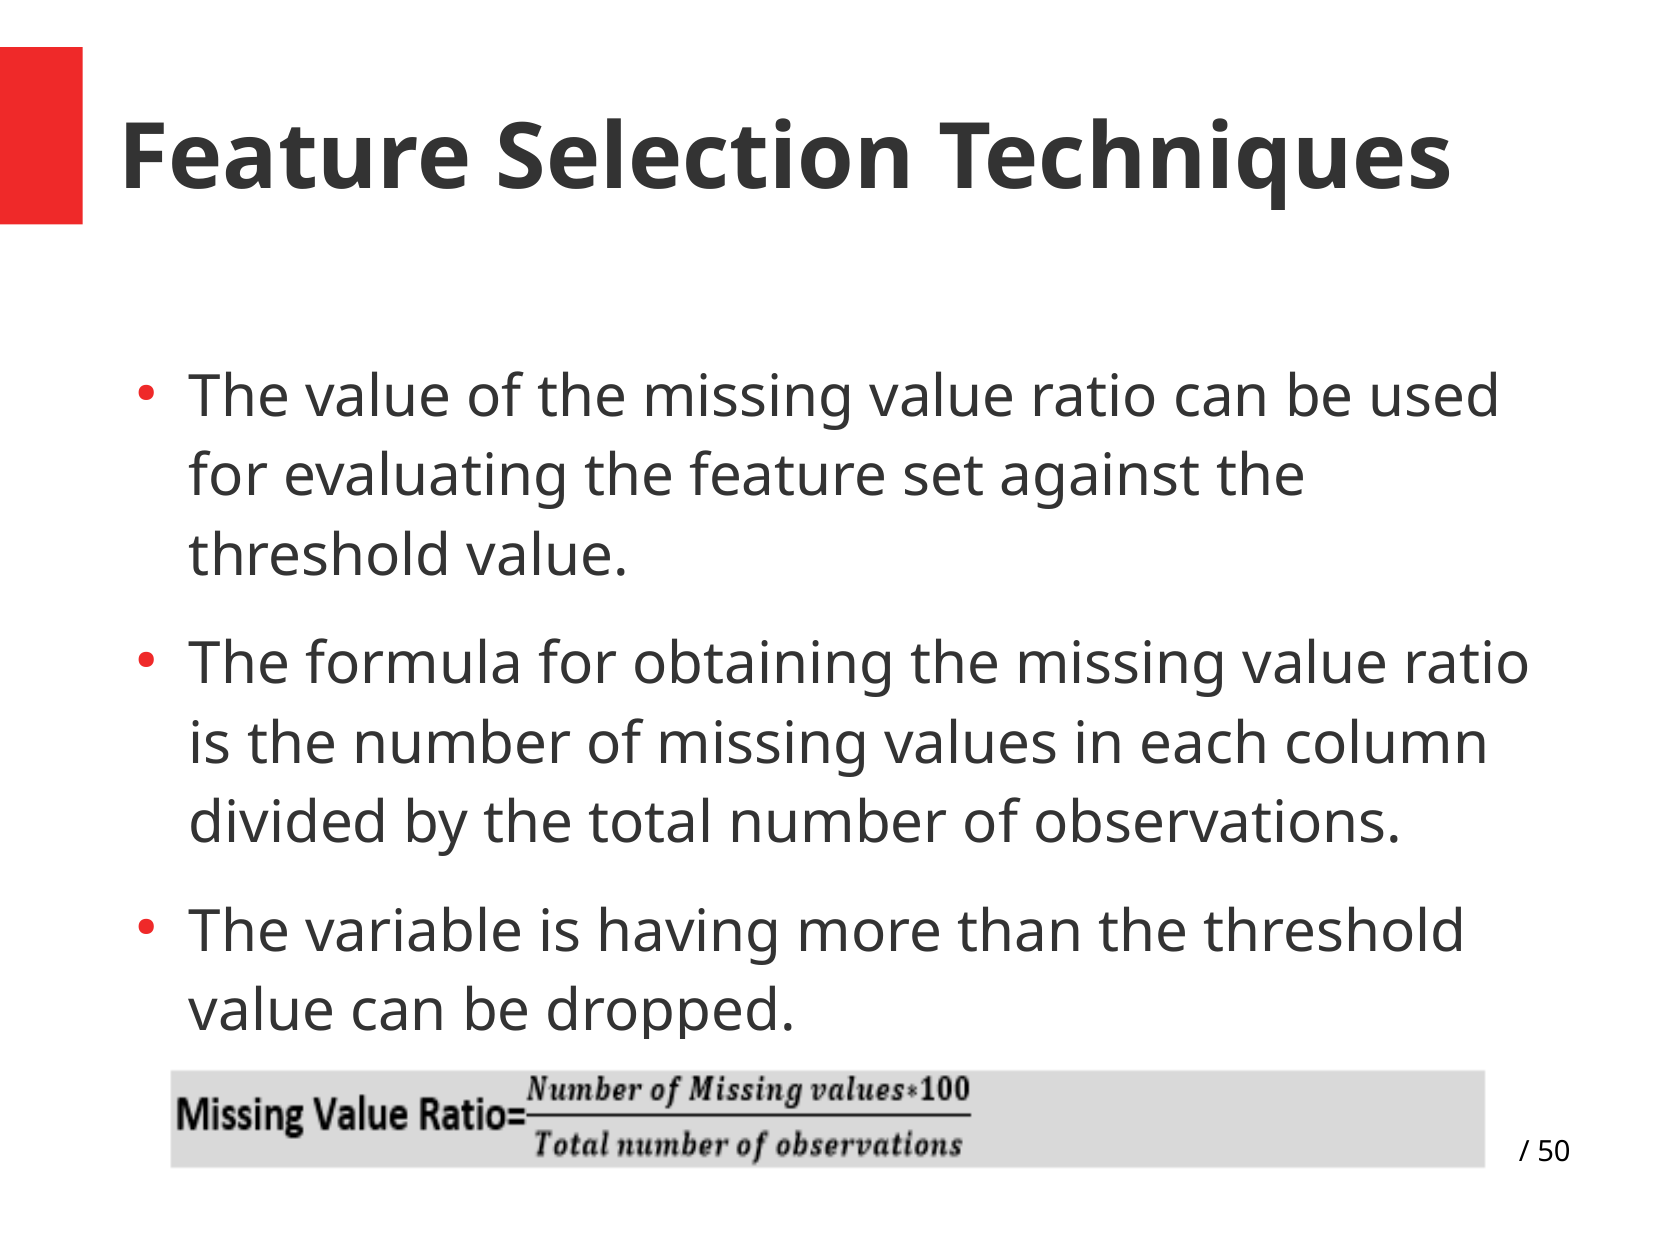

# Feature Selection Techniques
The value of the missing value ratio can be used for evaluating the feature set against the threshold value.
The formula for obtaining the missing value ratio is the number of missing values in each column divided by the total number of observations.
The variable is having more than the threshold value can be dropped.
32